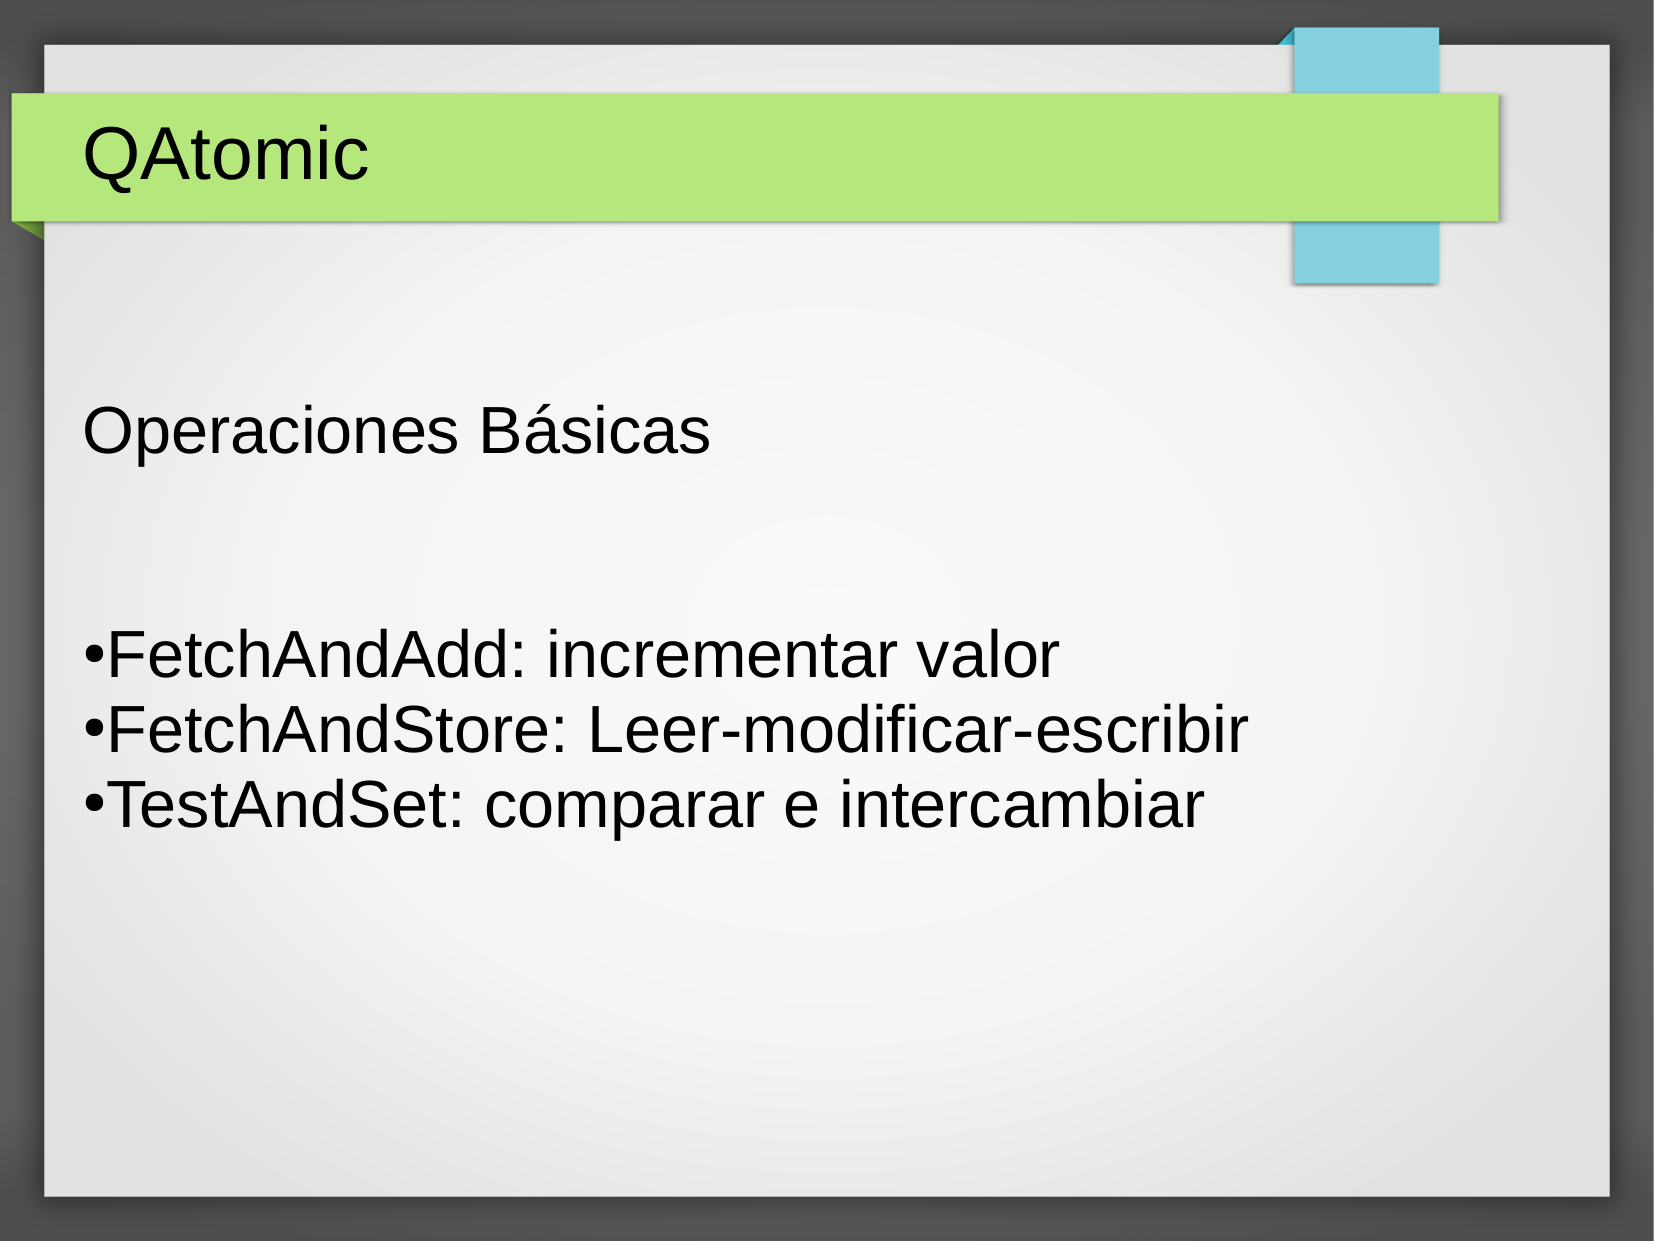

# QAtomic
Operaciones Básicas
FetchAndAdd: incrementar valor
FetchAndStore: Leer-modificar-escribir
TestAndSet: comparar e intercambiar